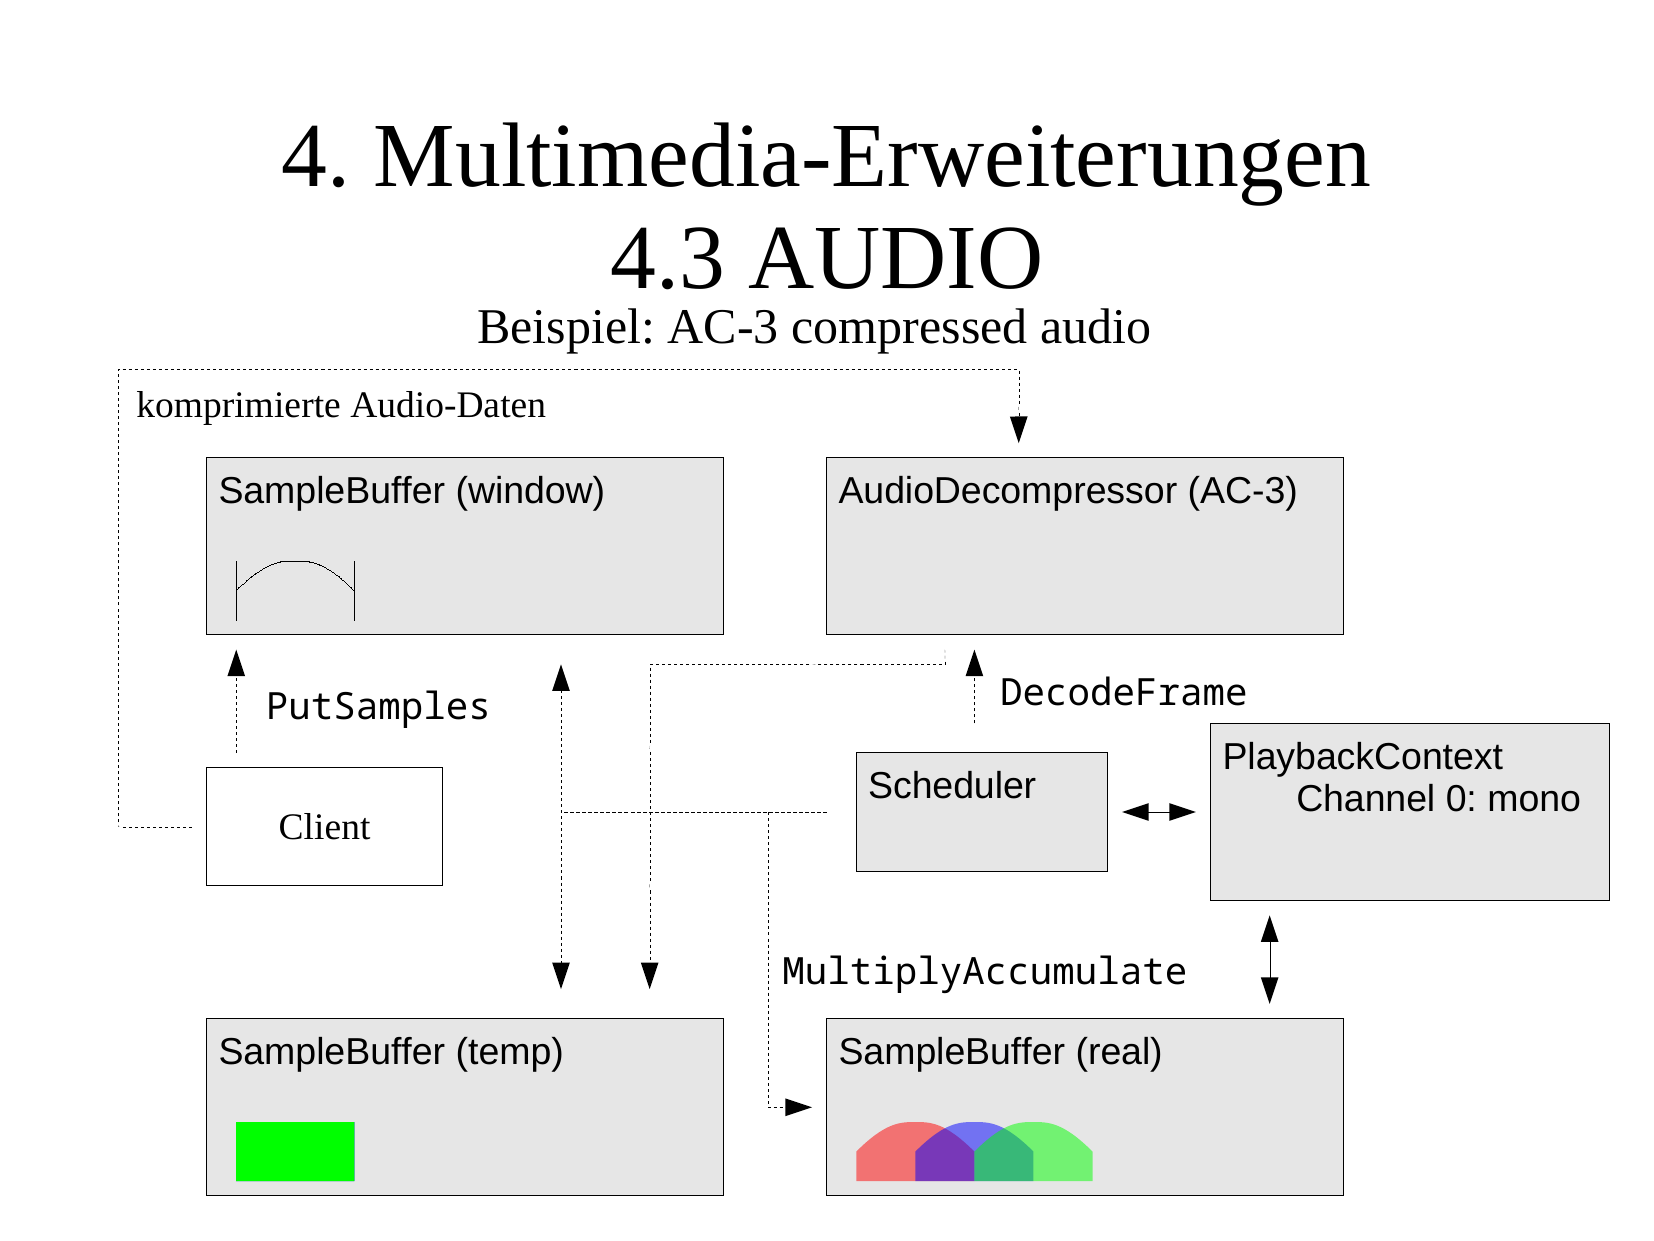

# 4. Multimedia-Erweiterungen 4.3 AUDIO
Beispiel: AC-3 compressed audio
komprimierte Audio-Daten
SampleBuffer (window)
AudioDecompressor (AC-3)
PutSamples
DecodeFrame
MultiplyAccumulate
PlaybackContext
	Channel 0: mono
Scheduler
Client
SampleBuffer (temp)
SampleBuffer (real)